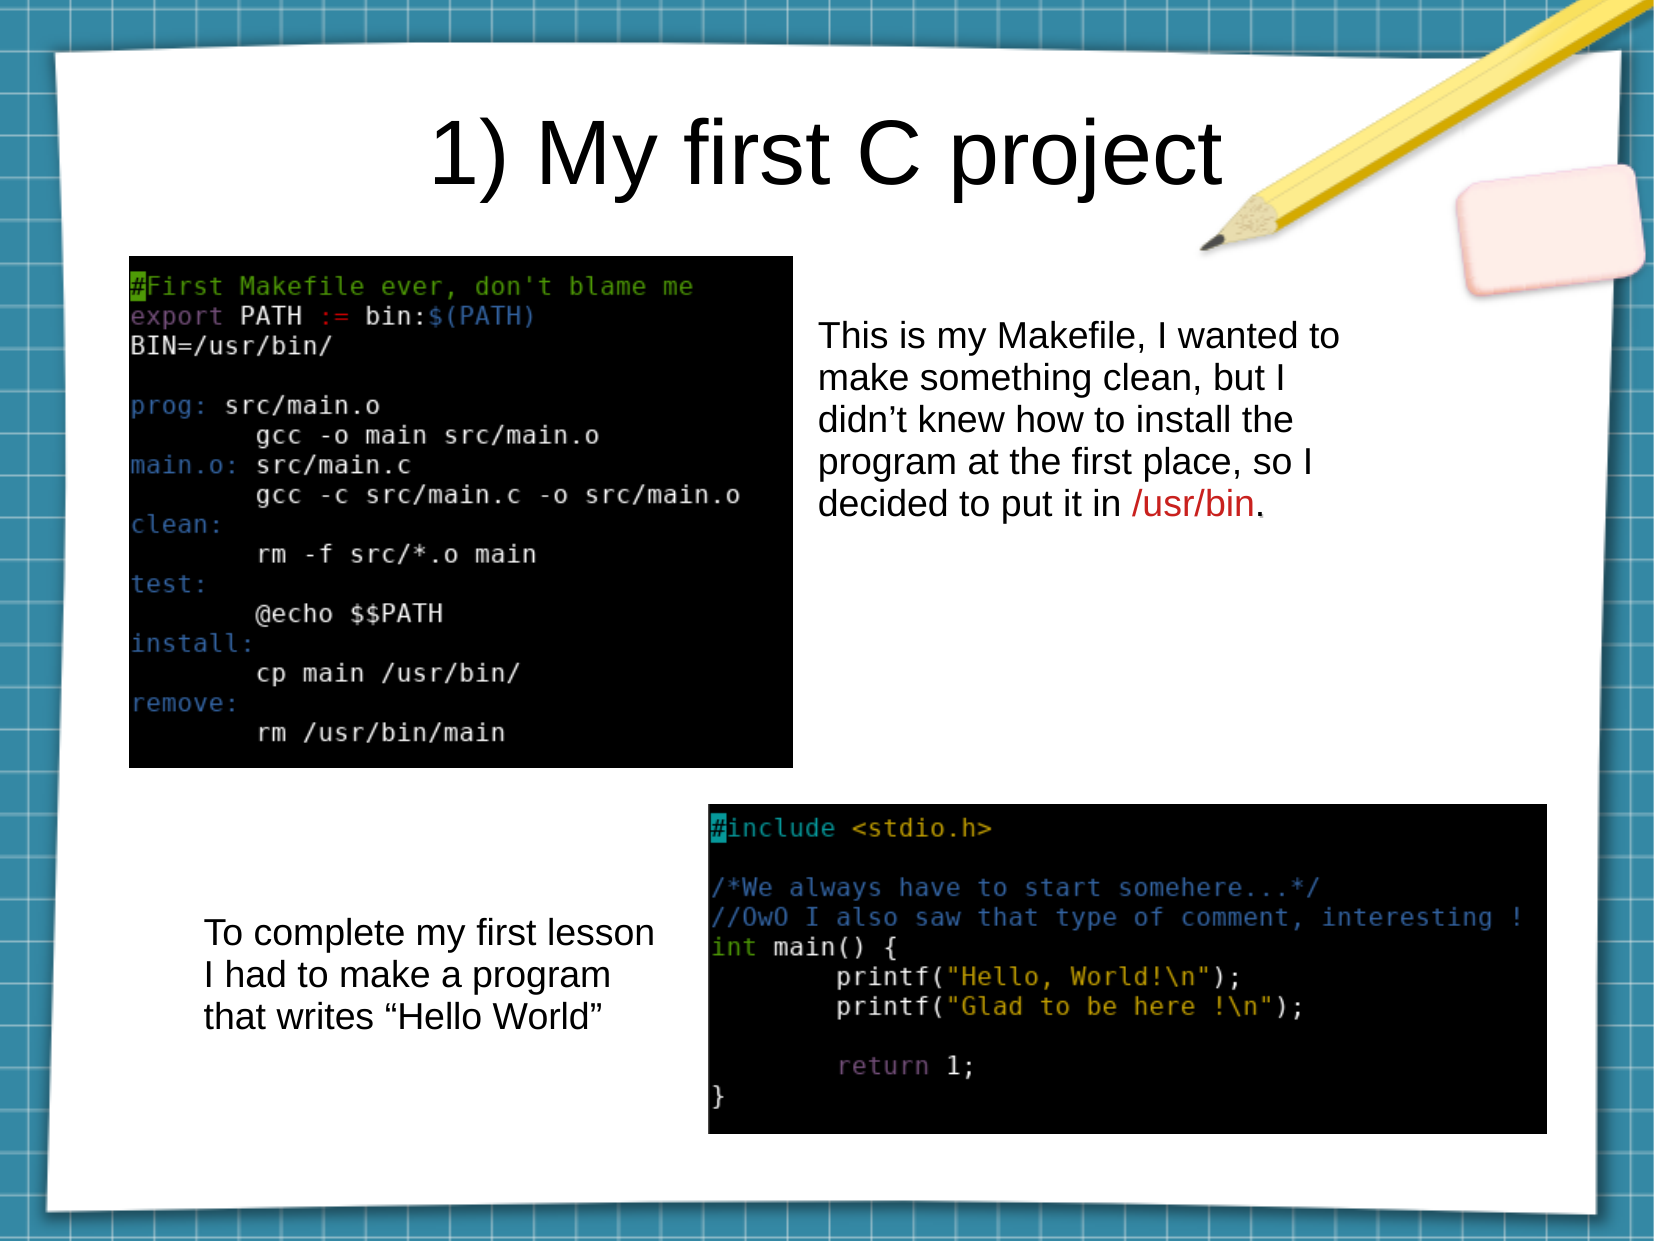

# 1) My first C project
This is my Makefile, I wanted to make something clean, but I didn’t knew how to install the program at the first place, so I decided to put it in /usr/bin.
To complete my first lesson I had to make a program that writes “Hello World”